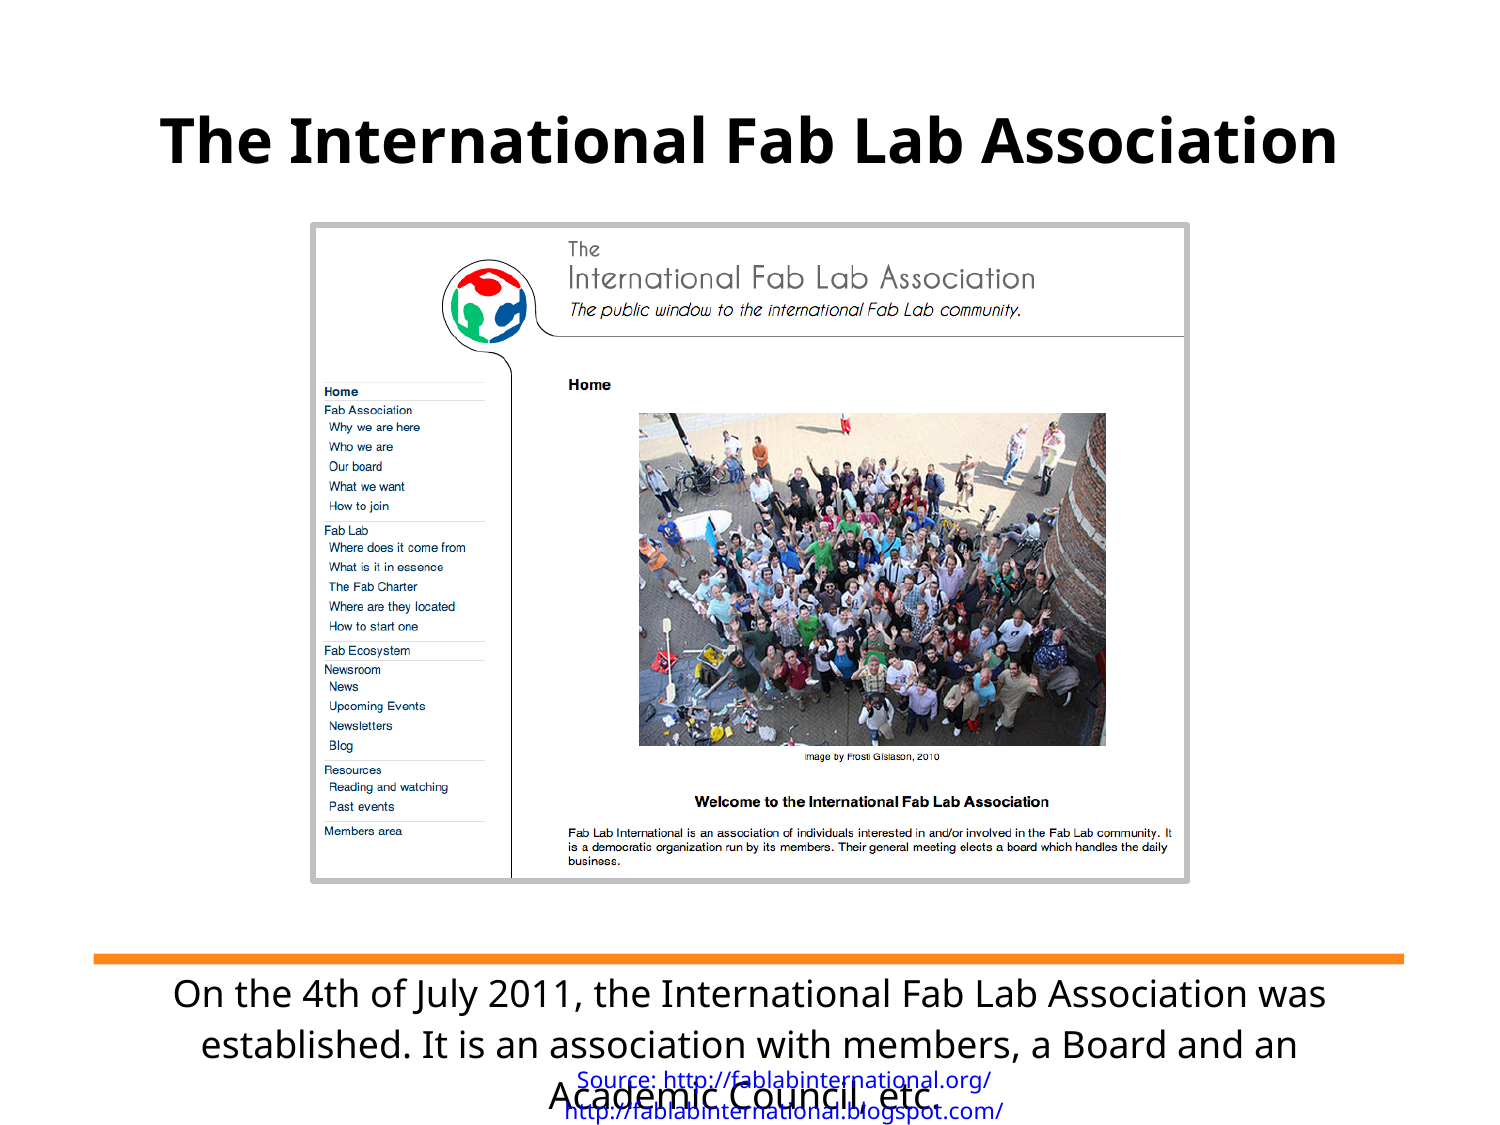

# The International Fab Lab Association
On the 4th of July 2011, the International Fab Lab Association was established. It is an association with members, a Board and an Academic Council, etc.
Source: http://fablabinternational.org/
http://fablabinternational.blogspot.com/